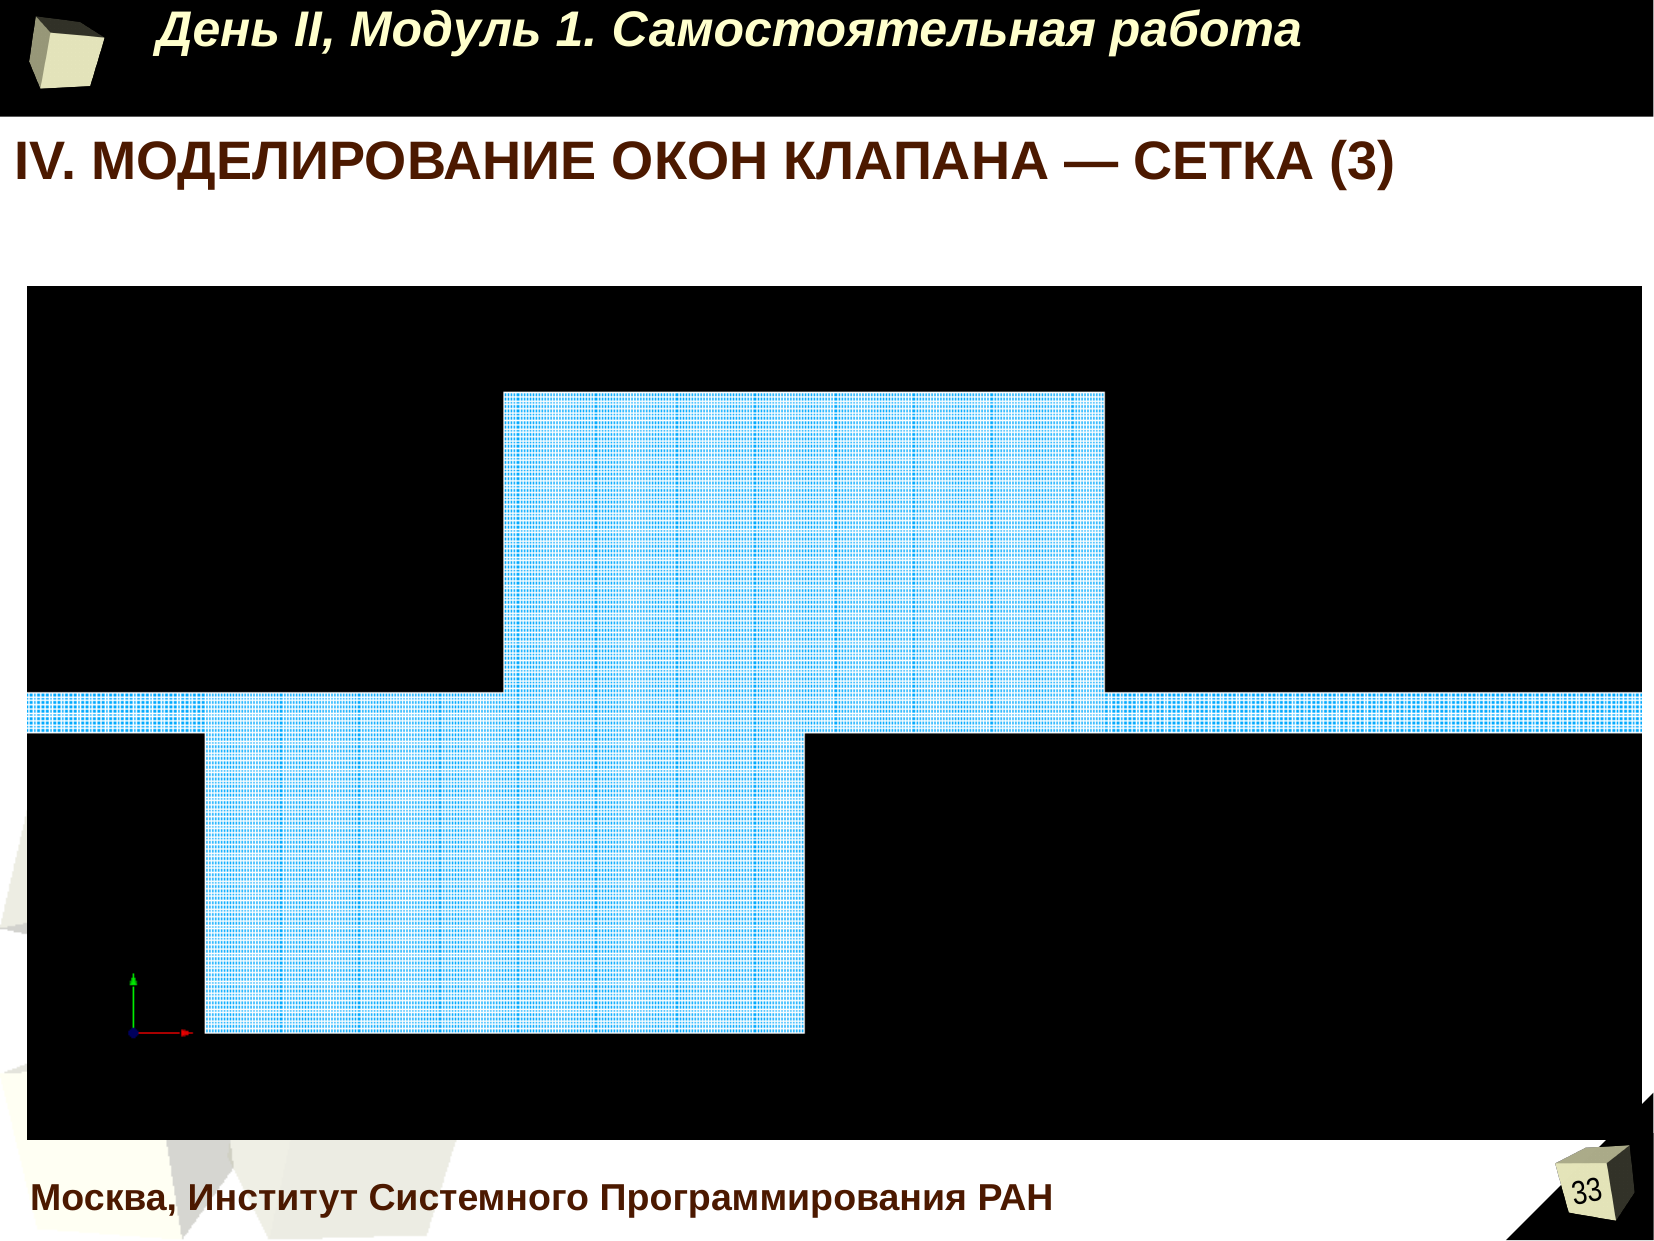

IV. МОДЕЛИРОВАНИЕ ОКОН КЛАПАНА — СЕТКА (3)